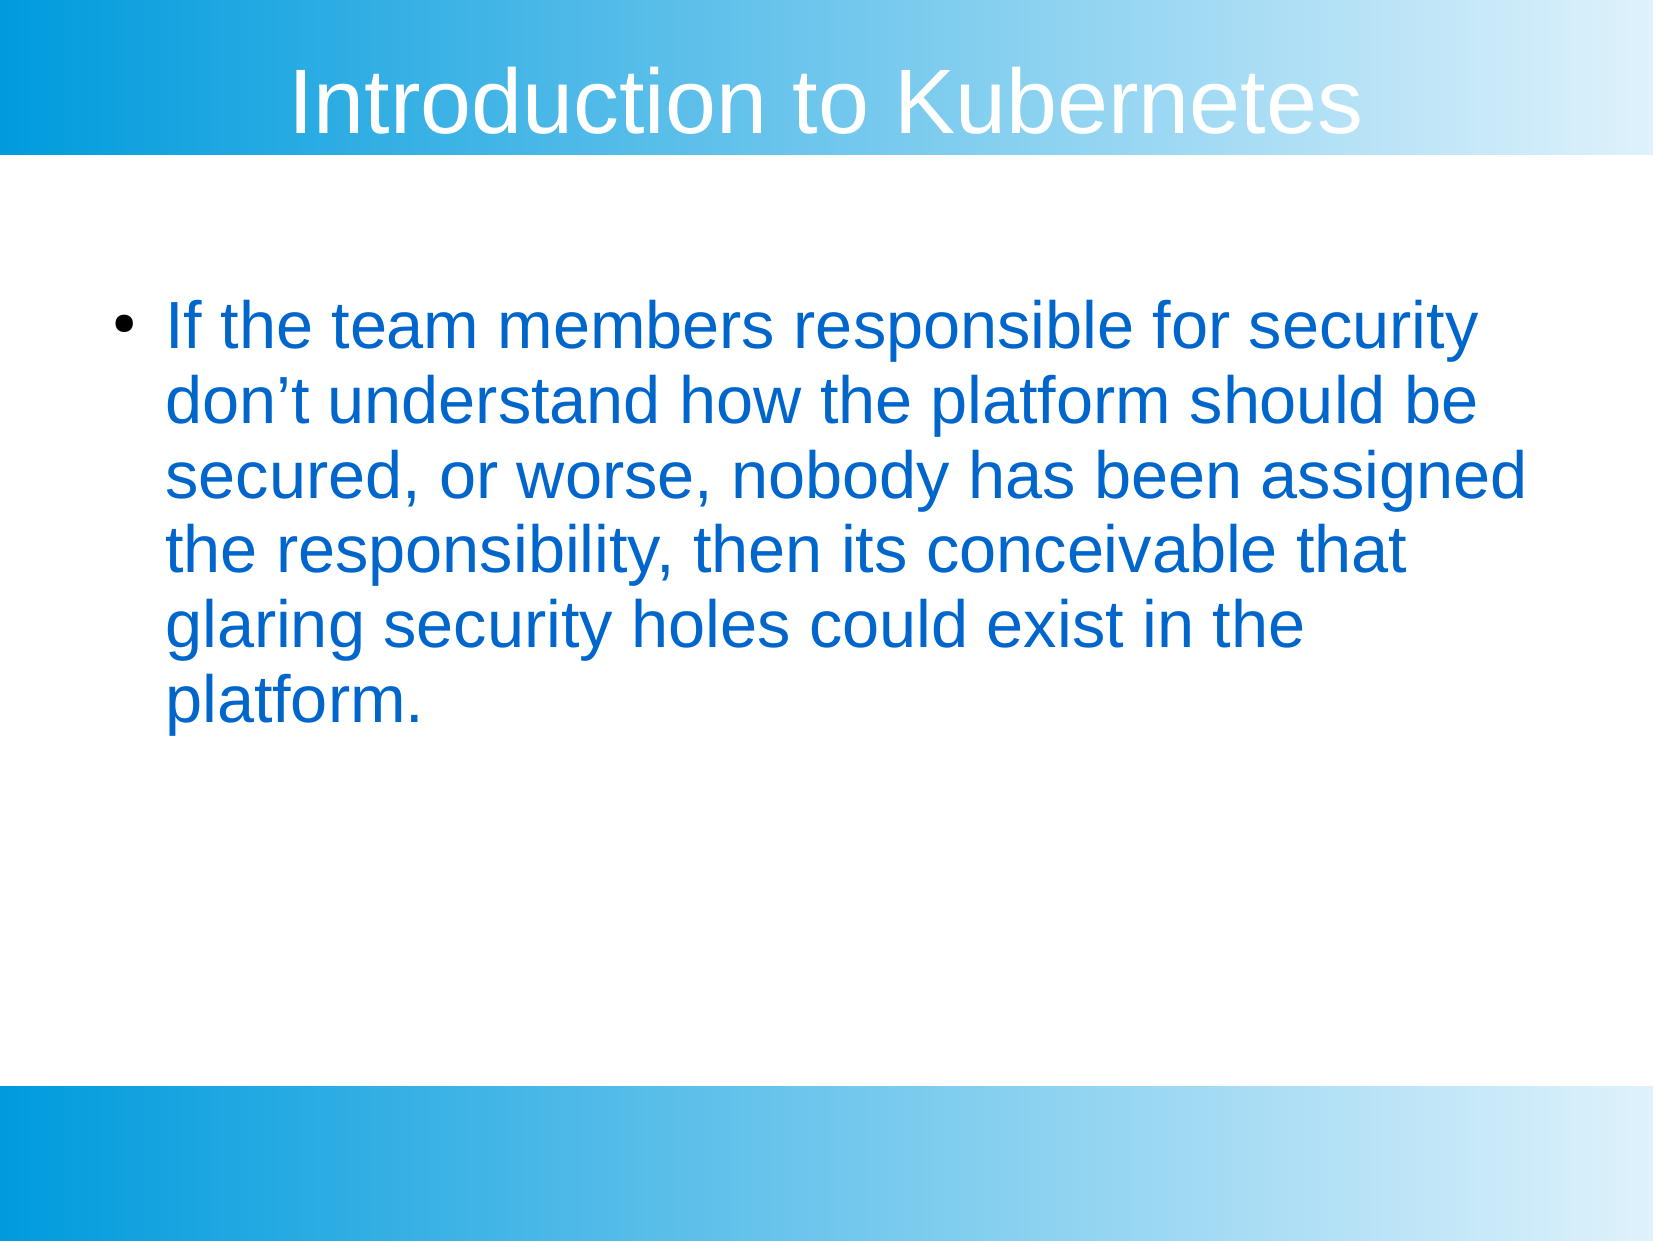

# Introduction to Kubernetes
If the team members responsible for security don’t understand how the platform should be secured, or worse, nobody has been assigned the responsibility, then its conceivable that glaring security holes could exist in the platform.